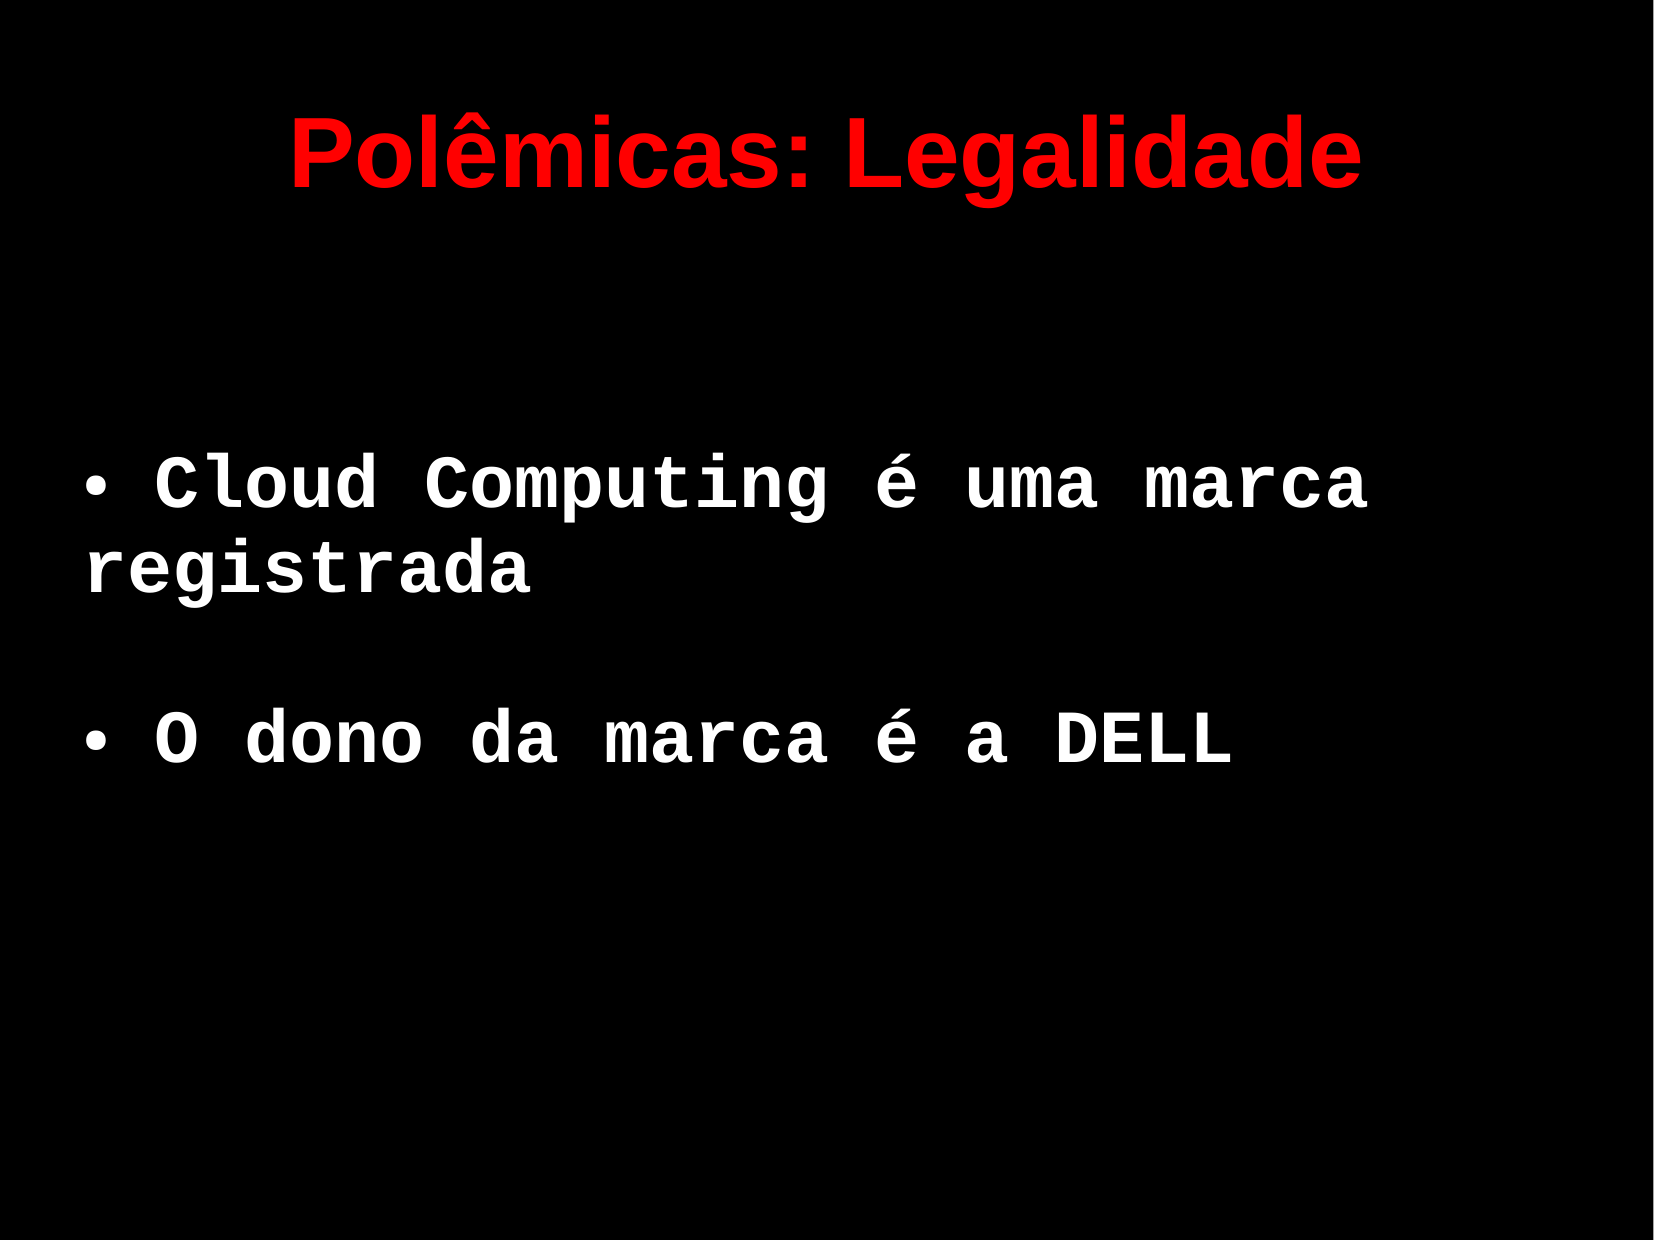

Polêmicas: Legalidade
# Cloud Computing é uma marca registrada
 O dono da marca é a DELL